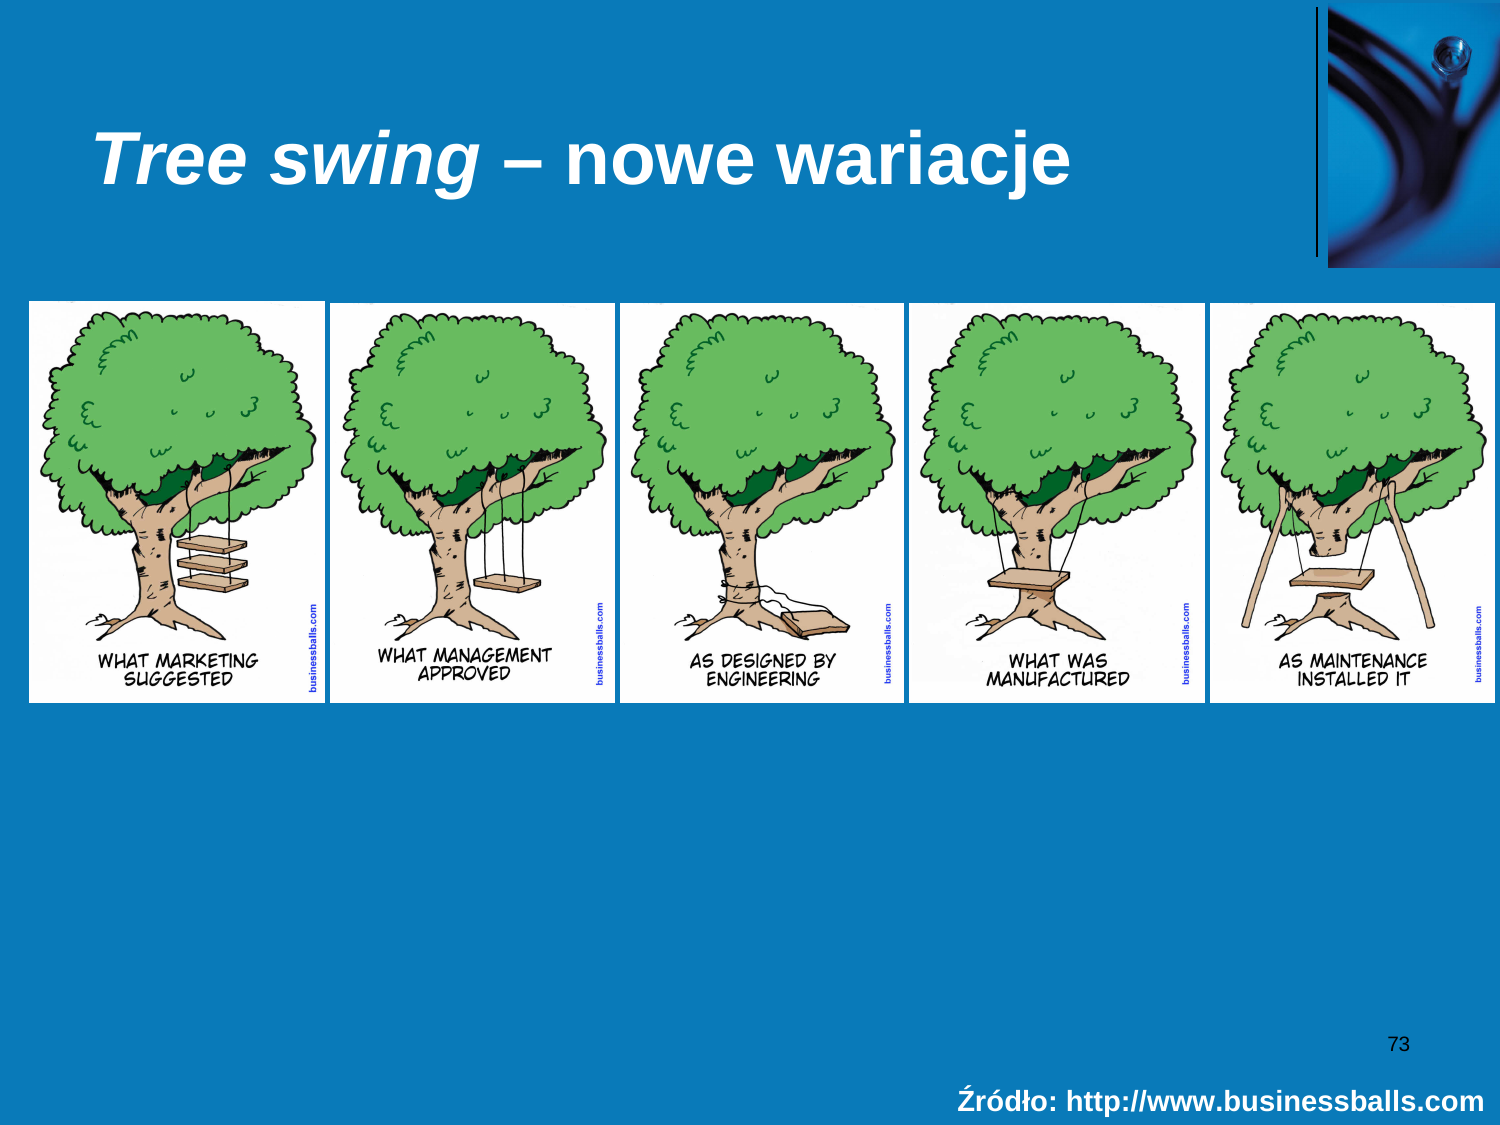

# Tree swing – nowe wariacje
73
Źródło: http://www.businessballs.com